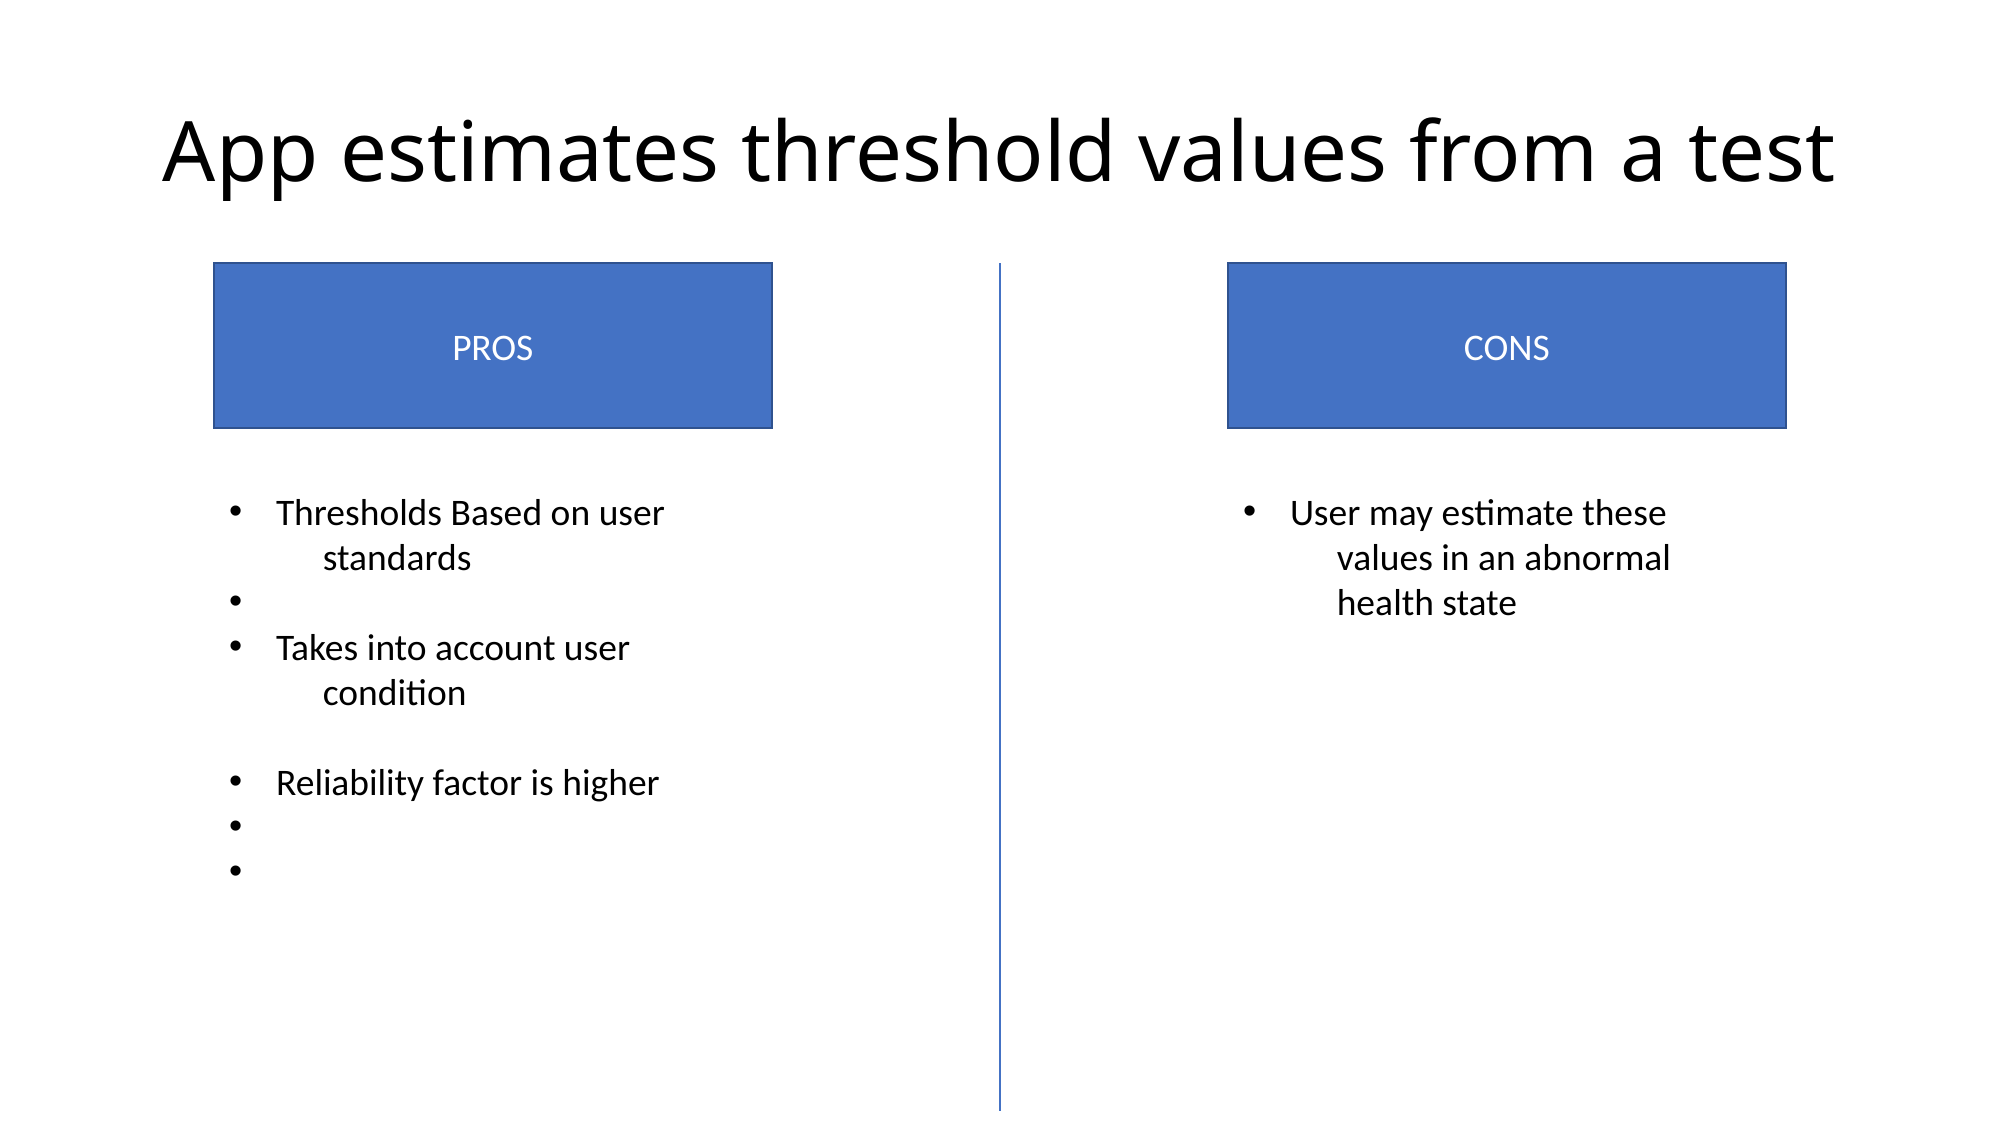

# App estimates threshold values from a test
PROS
CONS
Thresholds Based on user standards
Takes into account user condition
Reliability factor is higher
User may estimate these values in an abnormal health state